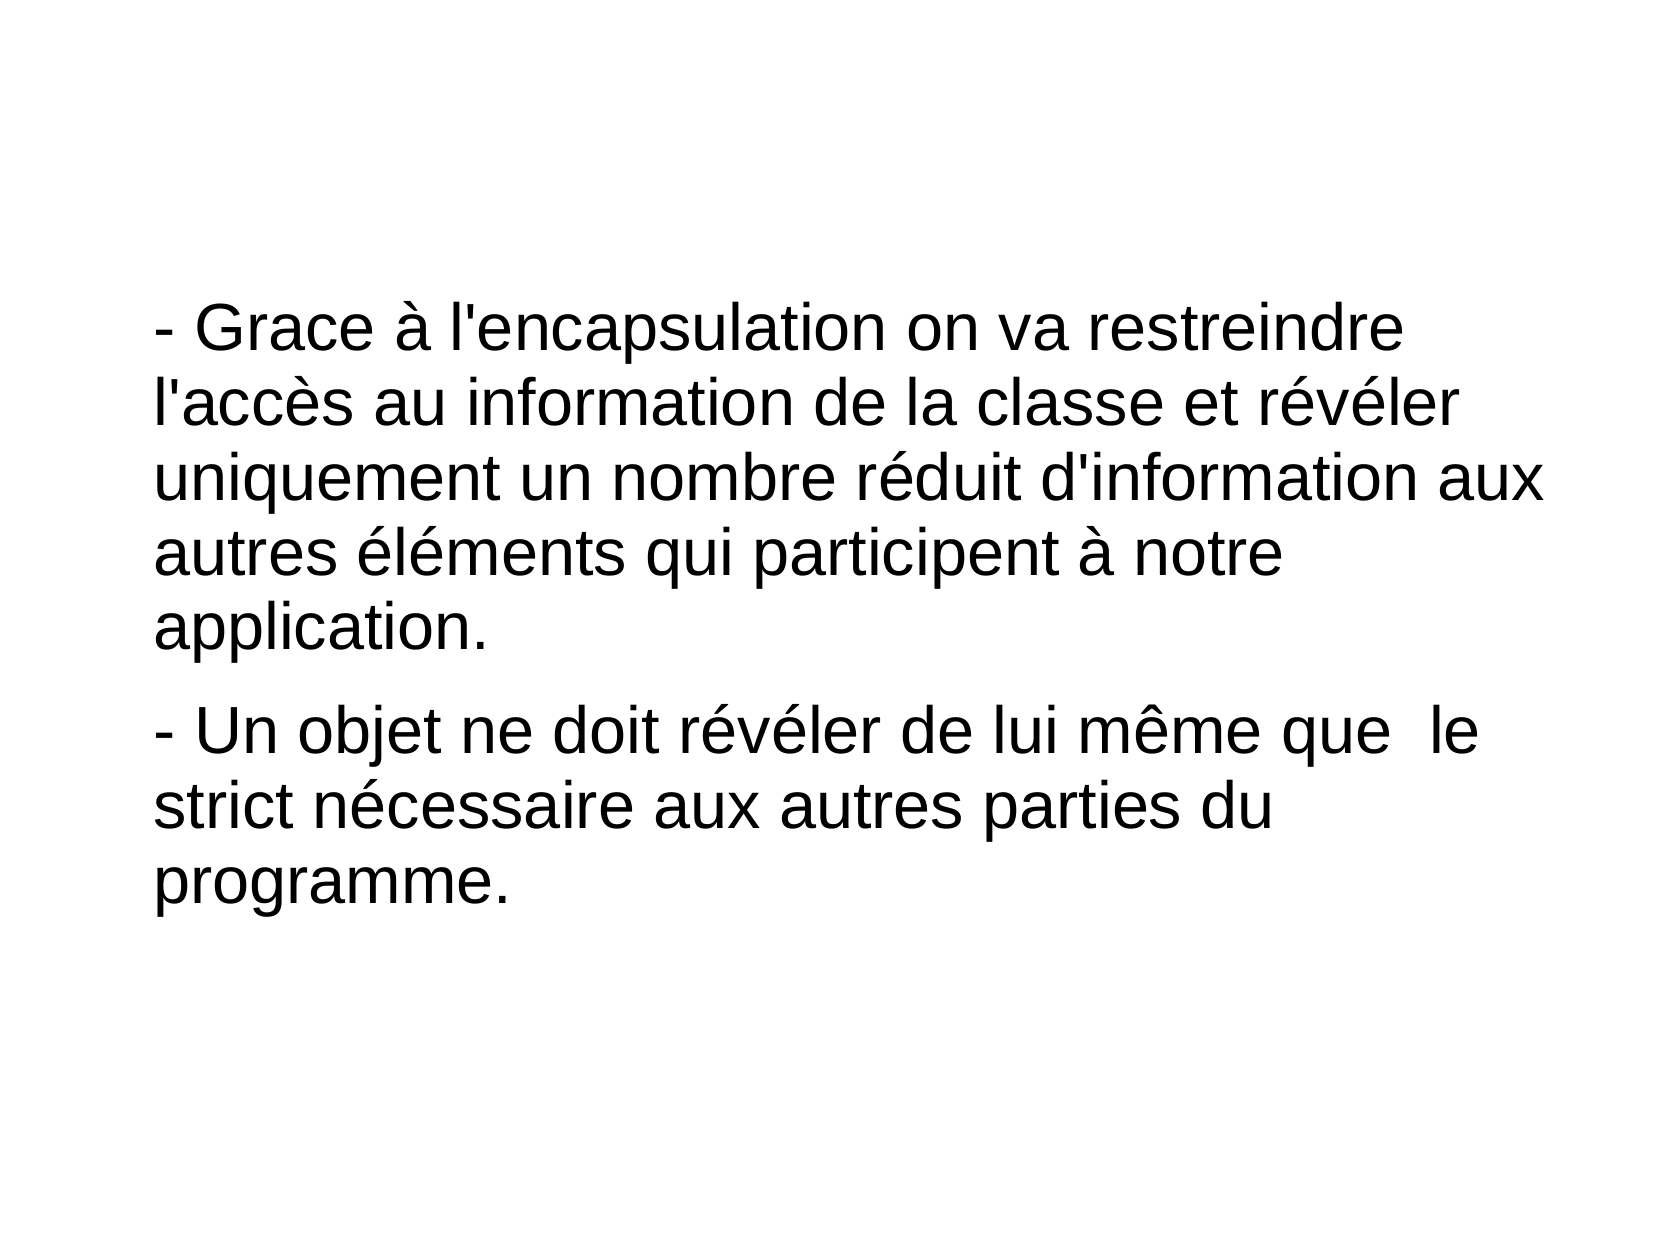

#
- Grace à l'encapsulation on va restreindre l'accès au information de la classe et révéler uniquement un nombre réduit d'information aux autres éléments qui participent à notre application.
- Un objet ne doit révéler de lui même que le strict nécessaire aux autres parties du programme.